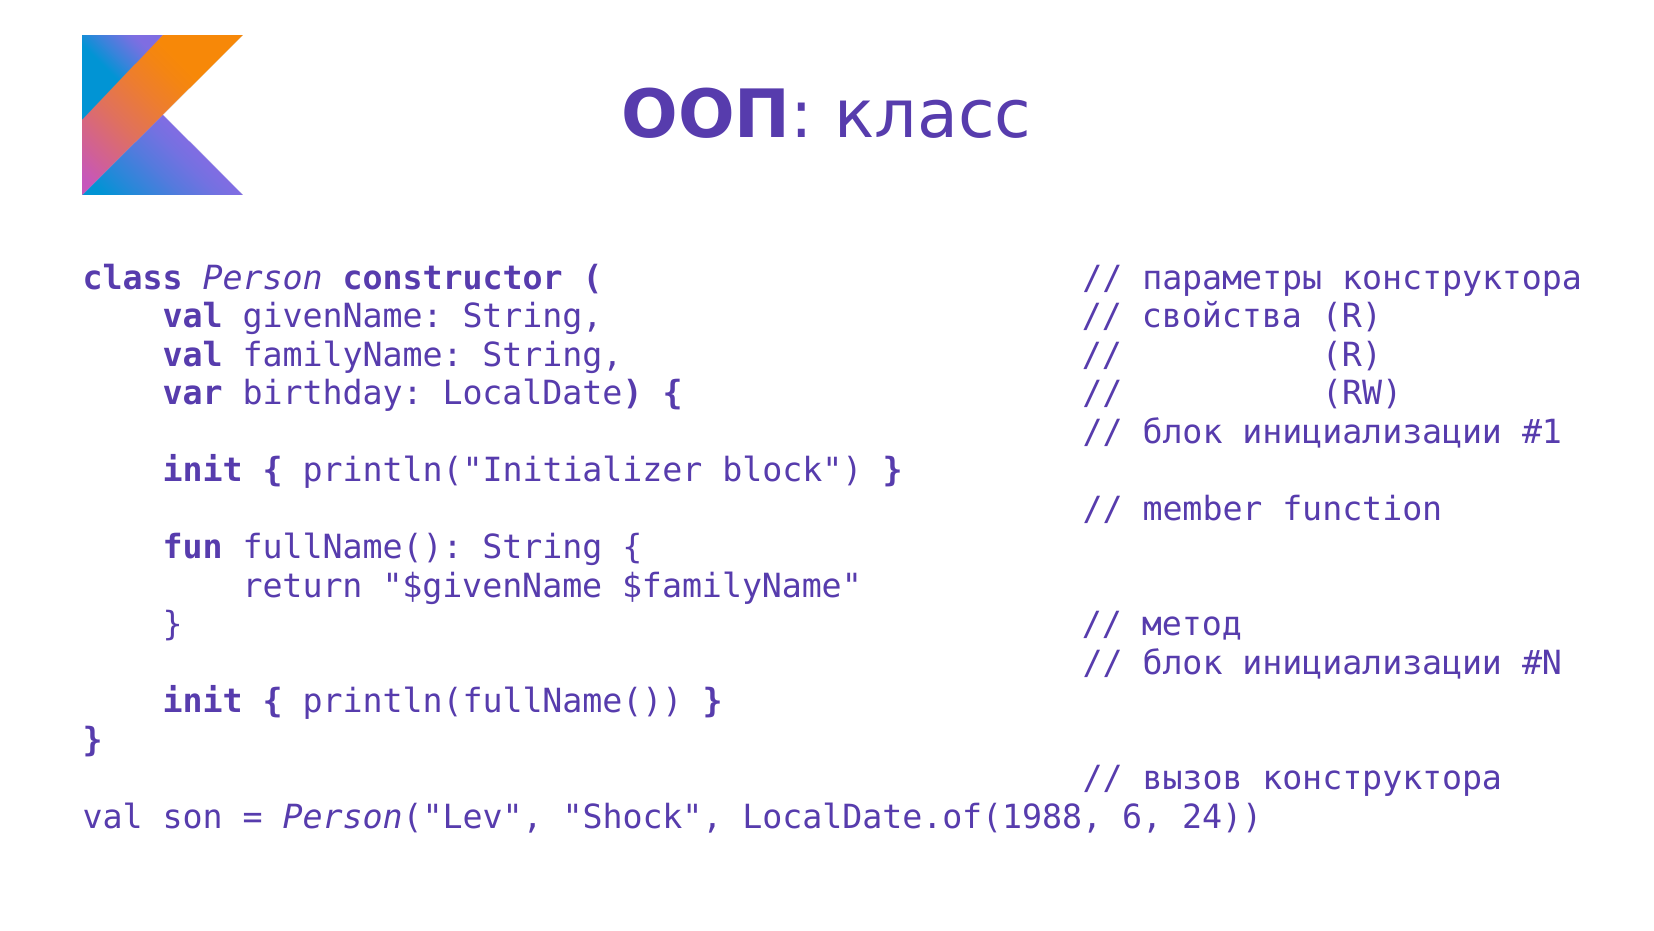

# ООП: класс
class Person constructor ( // параметры конструктора
 val givenName: String, // свойства (R)
 val familyName: String, // (R)
 var birthday: LocalDate) { // (RW)
 // блок инициализации #1
 init { println("Initializer block") }
 // member function
 fun fullName(): String {
 return "$givenName $familyName"
 } // метод
 // блок инициализации #N
 init { println(fullName()) }
}
 // вызов конструктора
val son = Person("Lev", "Shock", LocalDate.of(1988, 6, 24))